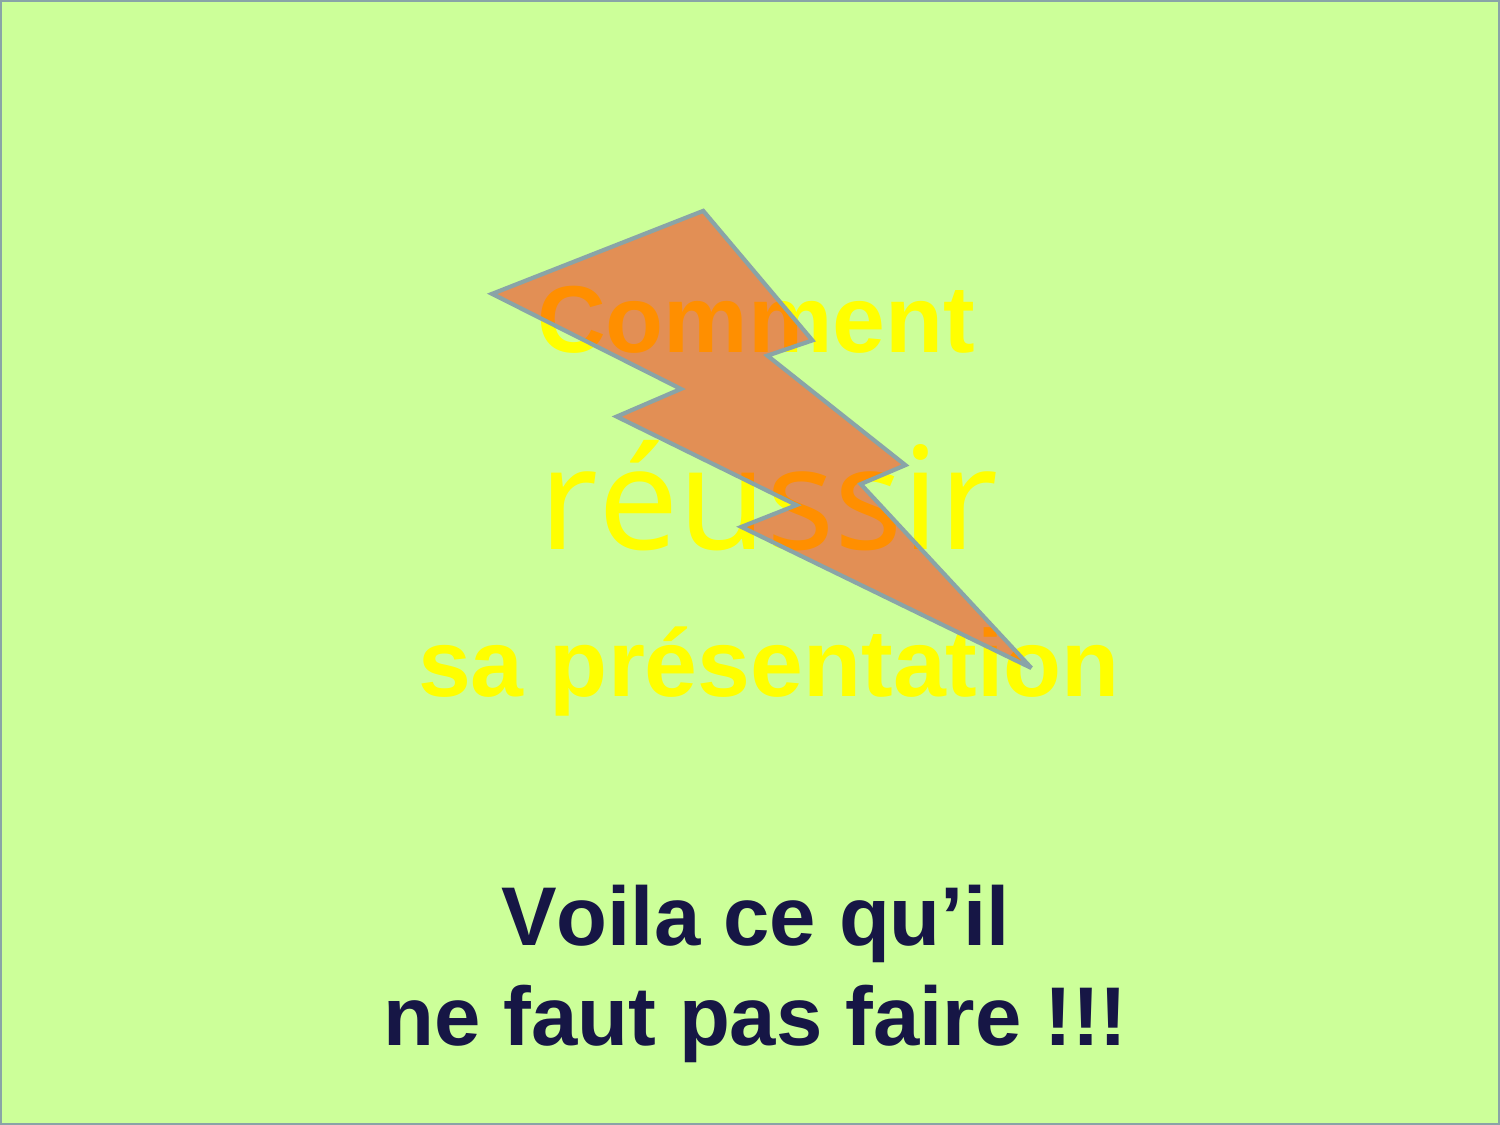

Comment
 réussir
 sa présentation
# Voila ce qu’il ne faut pas faire !!!